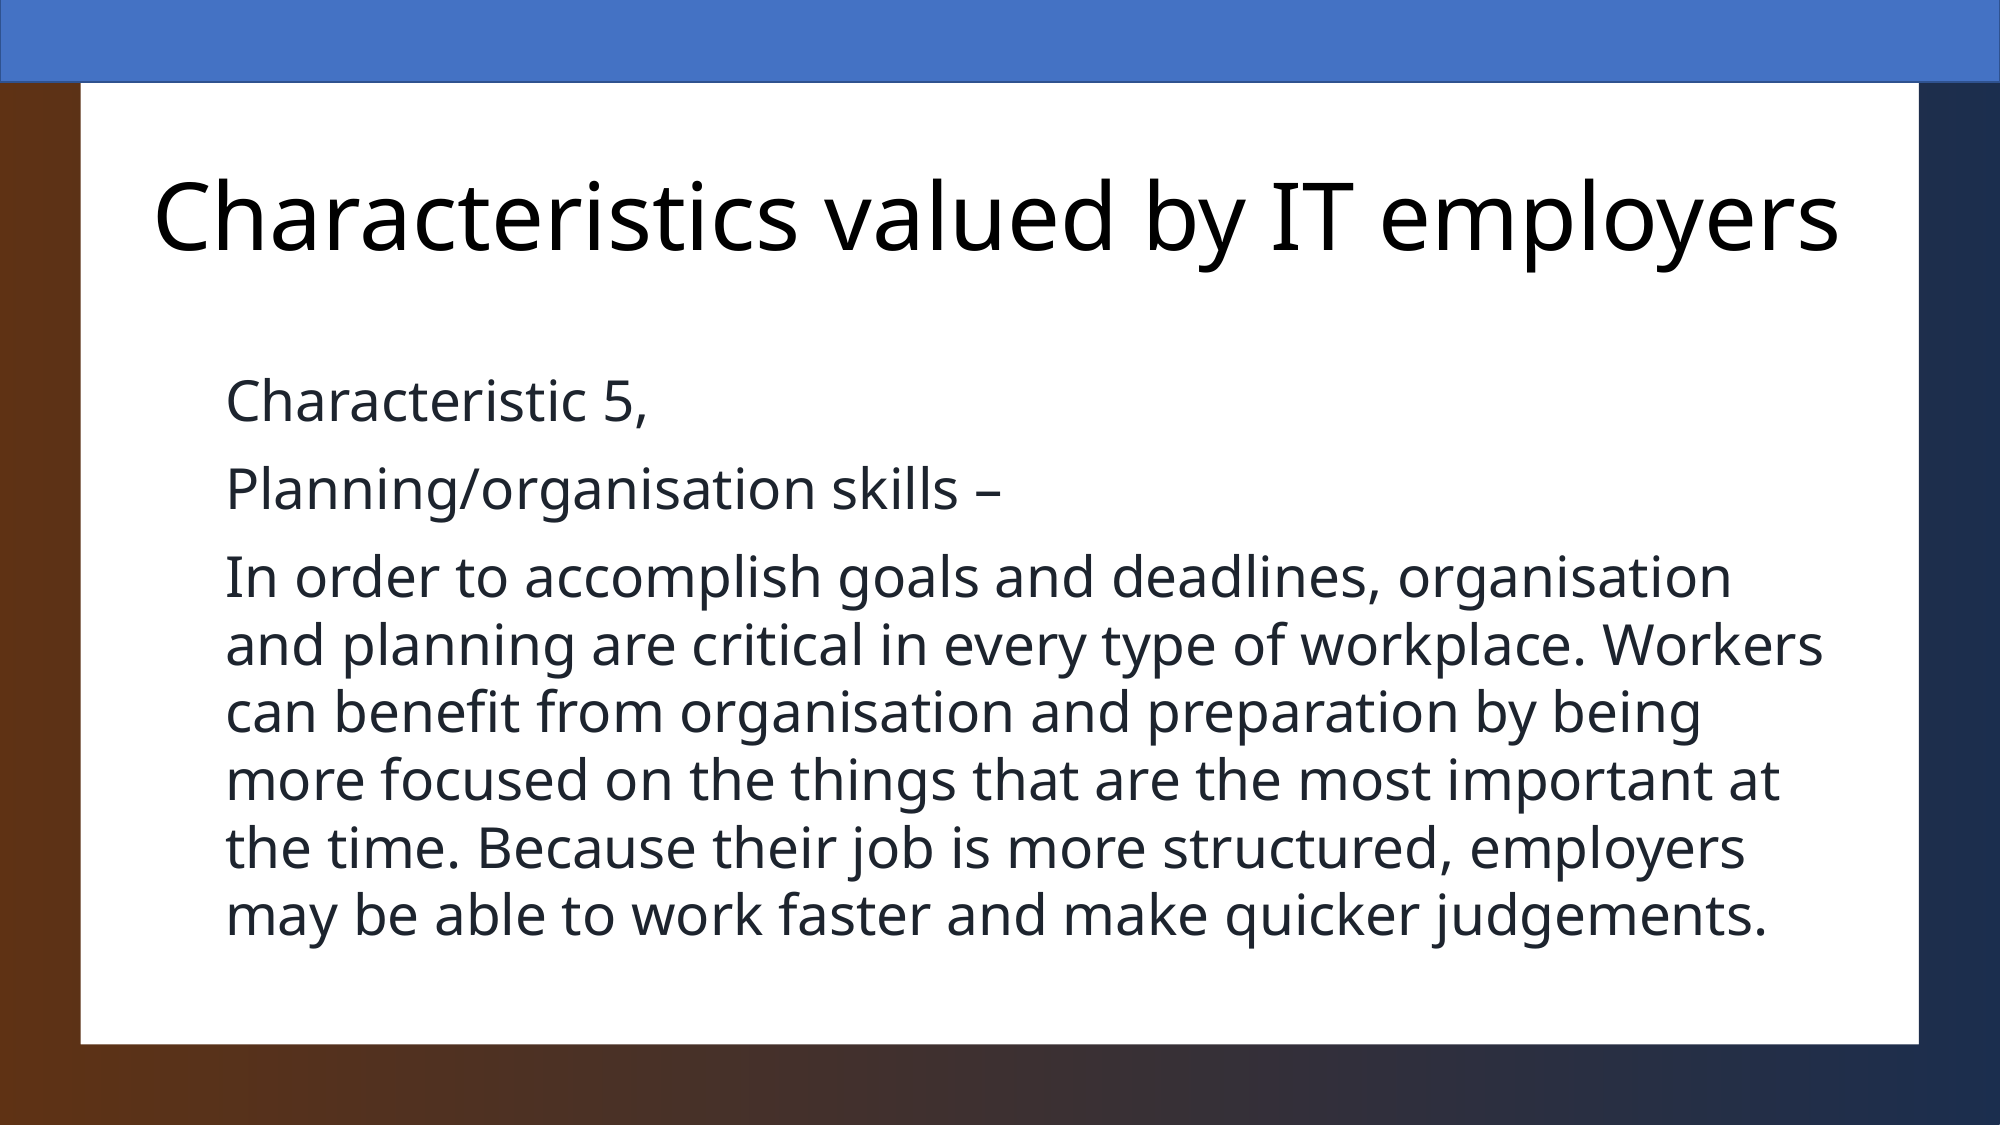

# Characteristics valued by IT employers
Characteristic 5,
Planning/organisation skills –
In order to accomplish goals and deadlines, organisation and planning are critical in every type of workplace. Workers can benefit from organisation and preparation by being more focused on the things that are the most important at the time. Because their job is more structured, employers may be able to work faster and make quicker judgements.